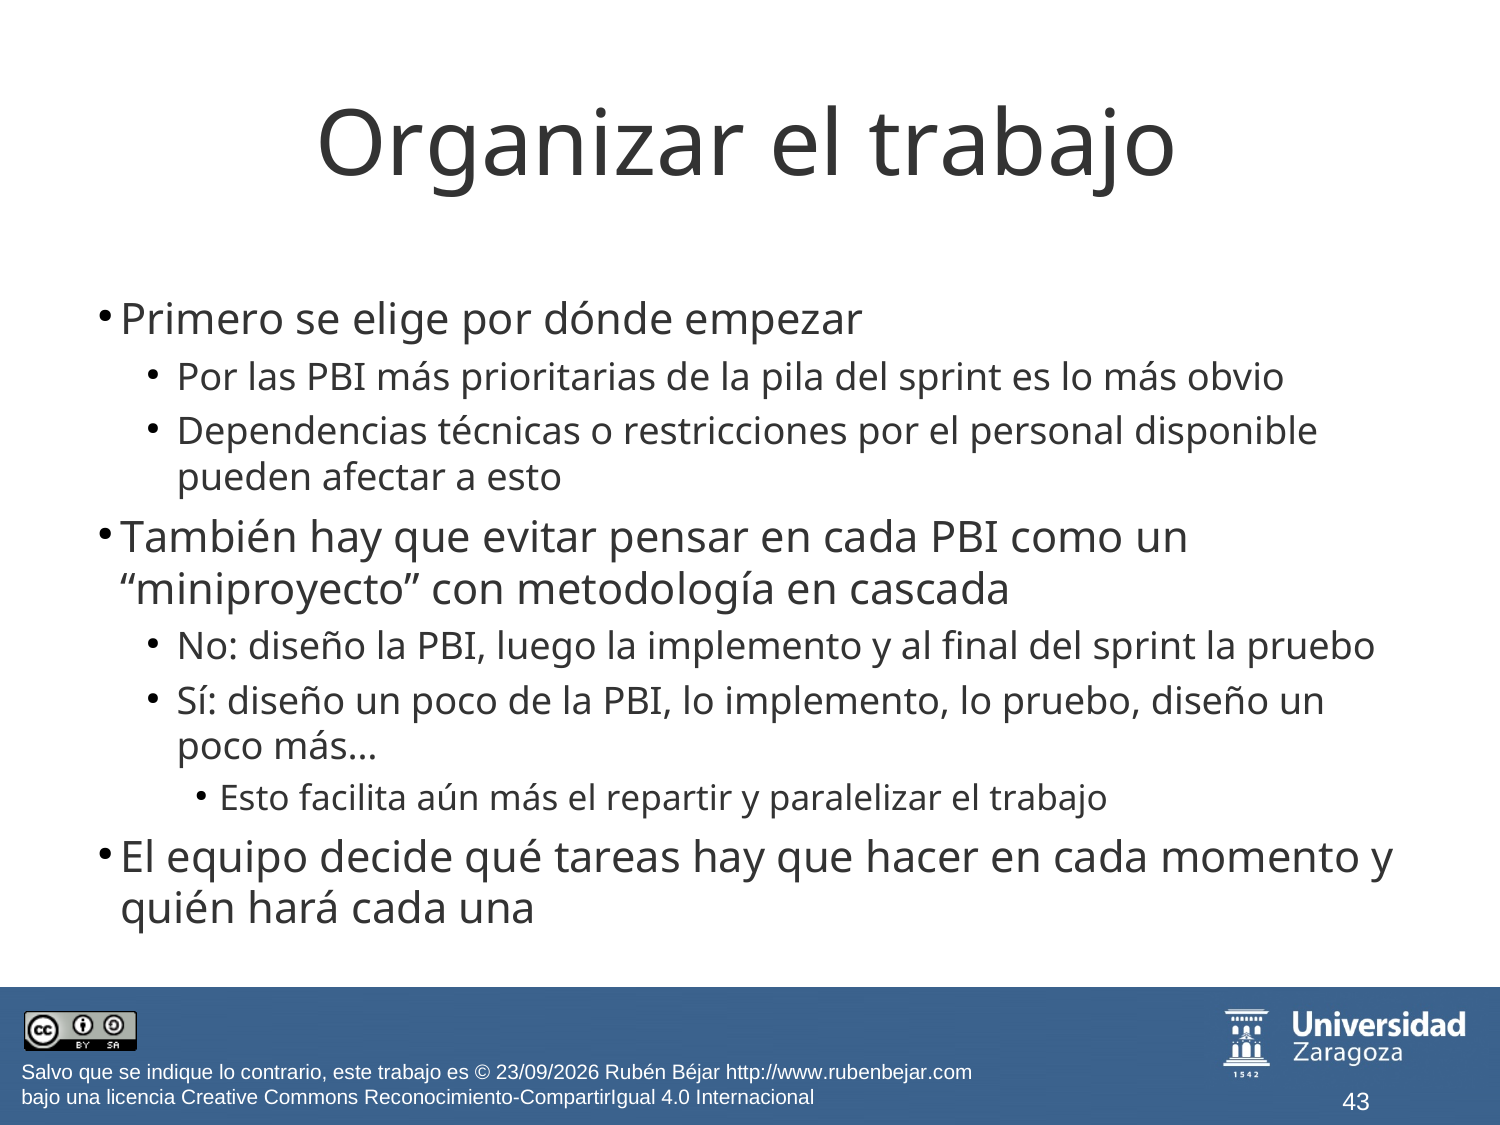

# Organizar el trabajo
Primero se elige por dónde empezar
Por las PBI más prioritarias de la pila del sprint es lo más obvio
Dependencias técnicas o restricciones por el personal disponible pueden afectar a esto
También hay que evitar pensar en cada PBI como un “miniproyecto” con metodología en cascada
No: diseño la PBI, luego la implemento y al final del sprint la pruebo
Sí: diseño un poco de la PBI, lo implemento, lo pruebo, diseño un poco más…
Esto facilita aún más el repartir y paralelizar el trabajo
El equipo decide qué tareas hay que hacer en cada momento y quién hará cada una